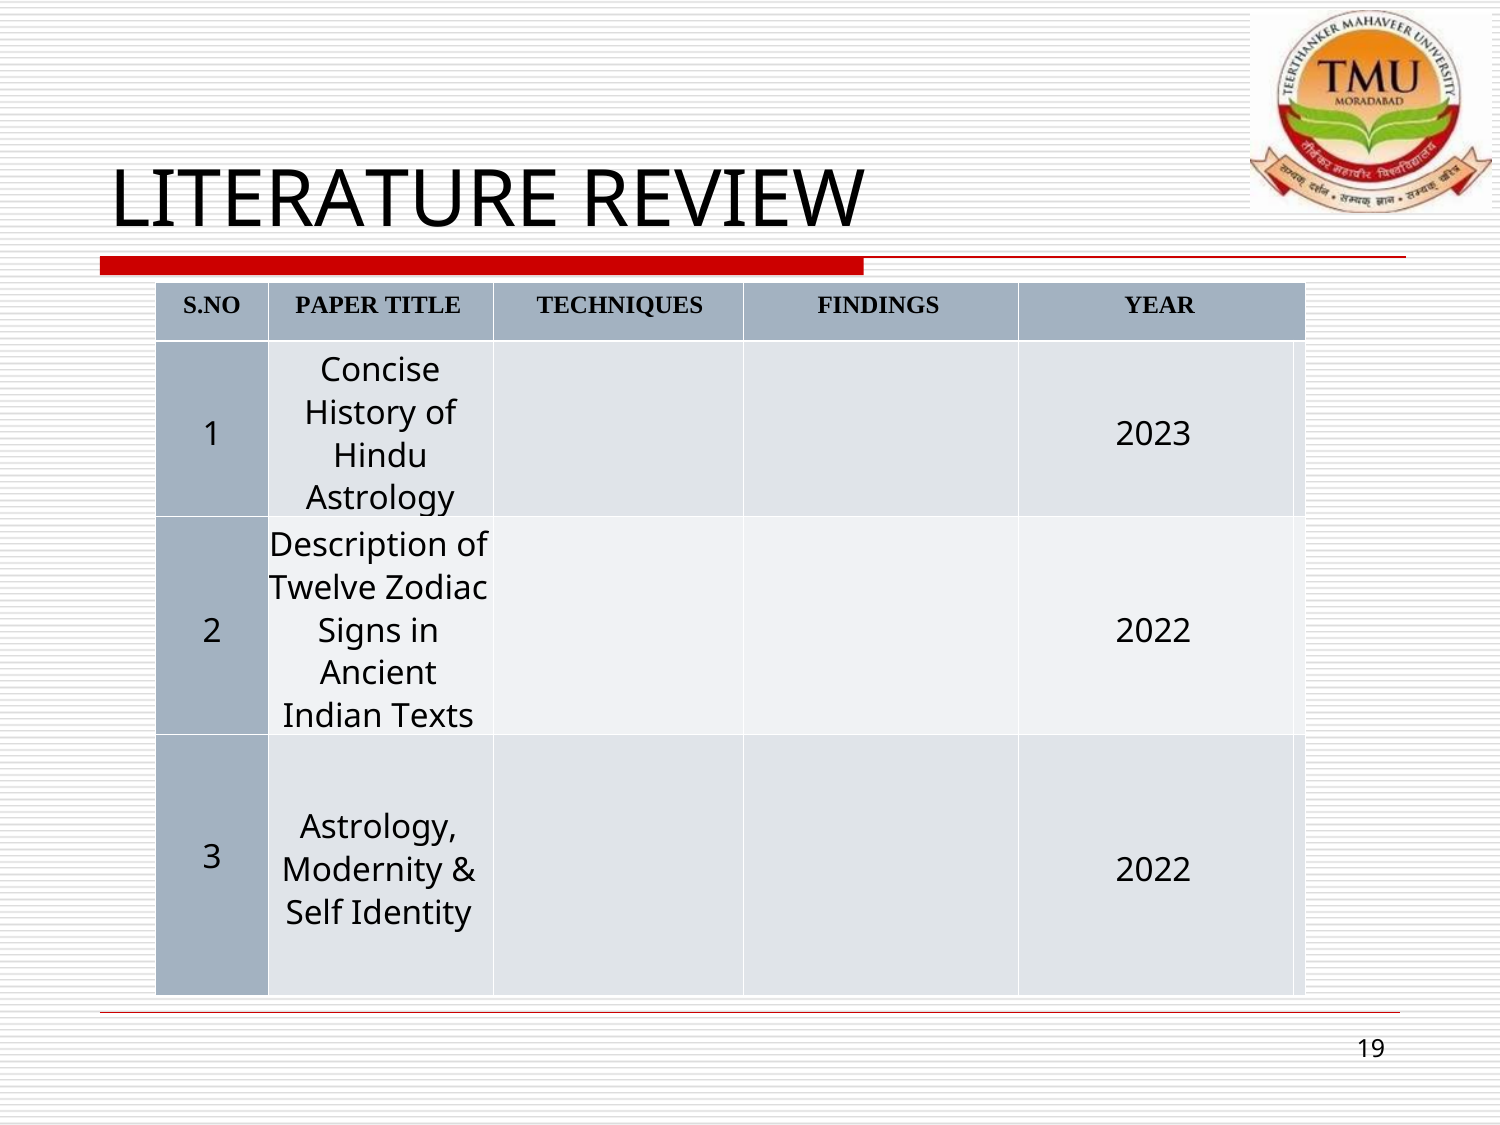

LITERATURE REVIEW
| S.NO | PAPER TITLE | TECHNIQUES | FINDINGS | YEAR | |
| --- | --- | --- | --- | --- | --- |
| 1 | Concise History of Hindu Astrology | | | 2023 | |
| 2 | Description of Twelve Zodiac Signs in Ancient Indian Texts | | | 2022 | |
| 3 | Astrology, Modernity & Self Identity | | | 2022 | |
#